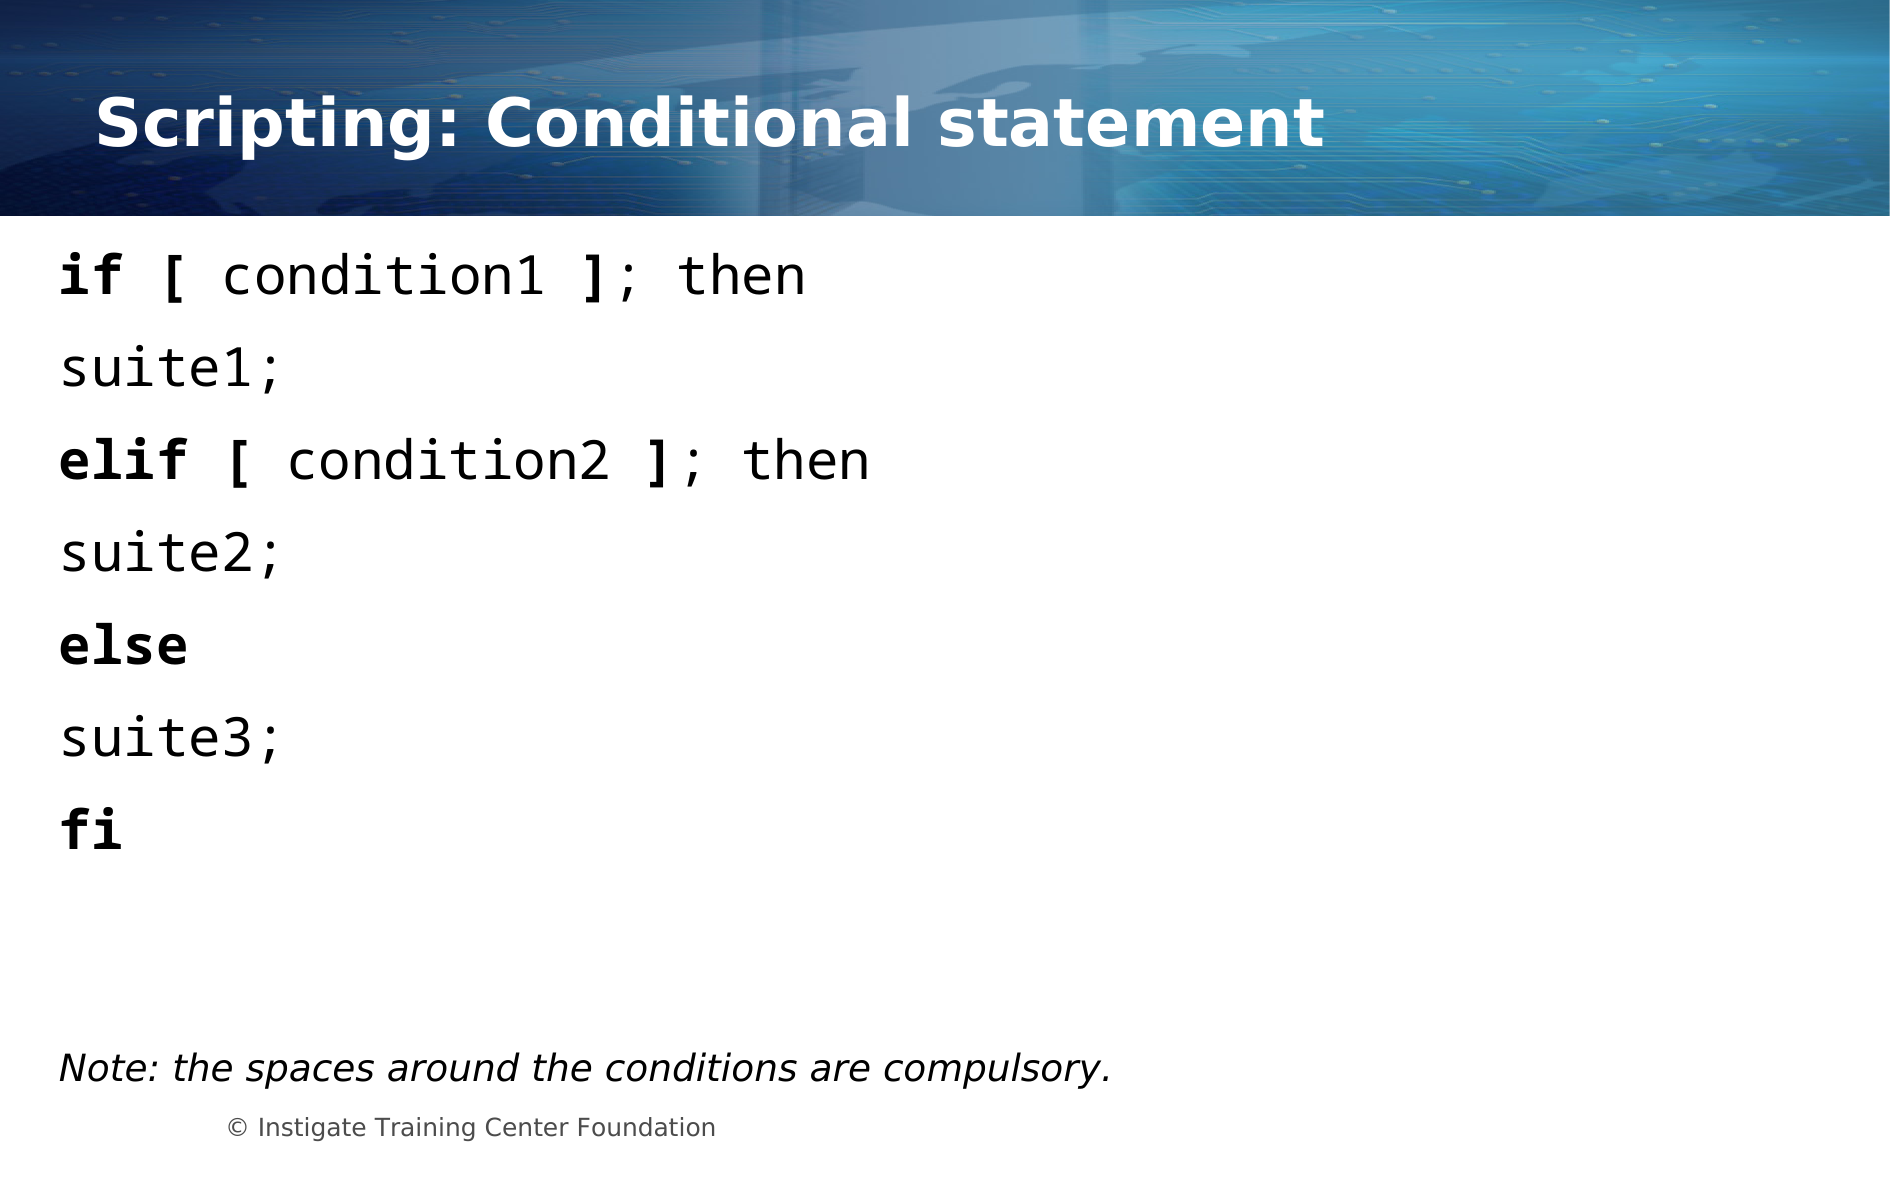

# Scripting: Conditional statement
if [ condition1 ]; then
suite1;
elif [ condition2 ]; then
suite2;
else
suite3;
fi
Note: the spaces around the conditions are compulsory.